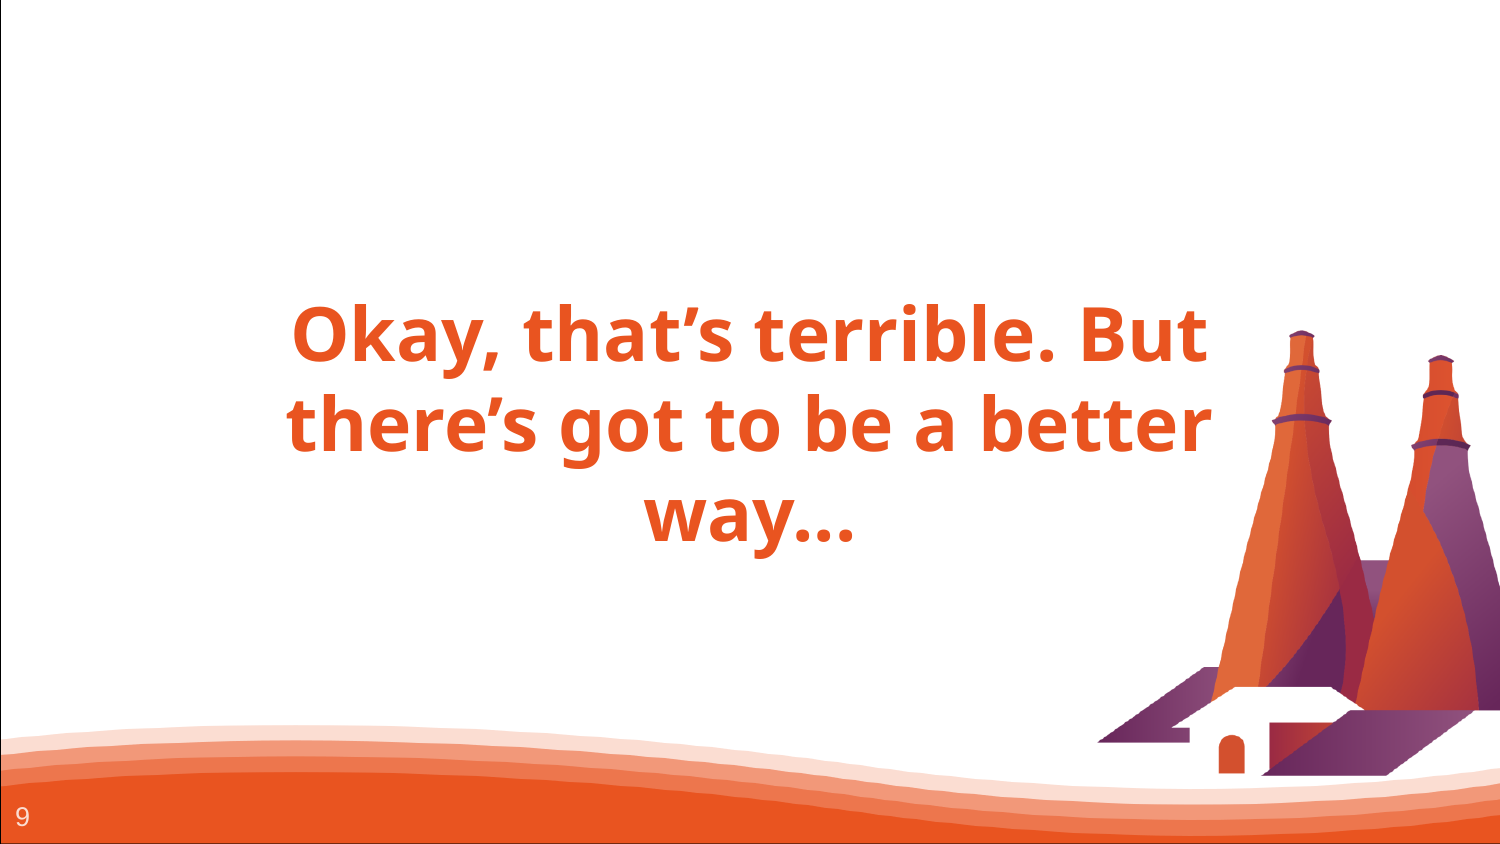

# Okay, that’s terrible. But there’s got to be a better way...